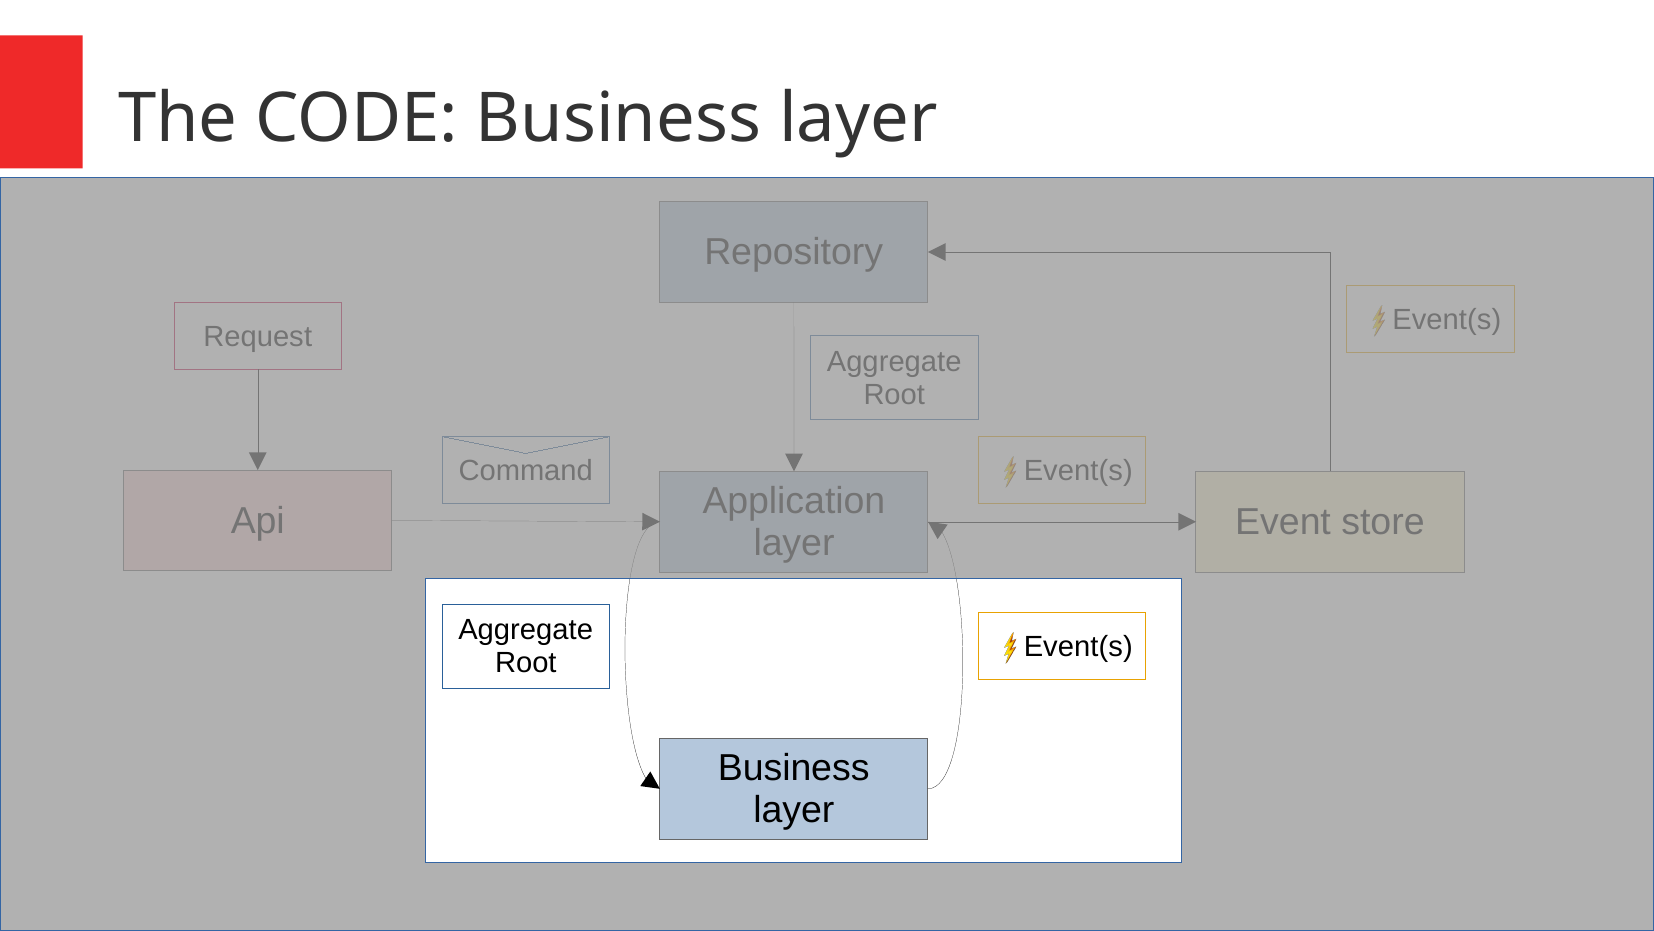

# The CODE: Business layer
Repository
 Event(s)
Request
Aggregate
Root
Command
 Event(s)
Api
Application
layer
Event store
Aggregate
Root
 Event(s)
Business
layer